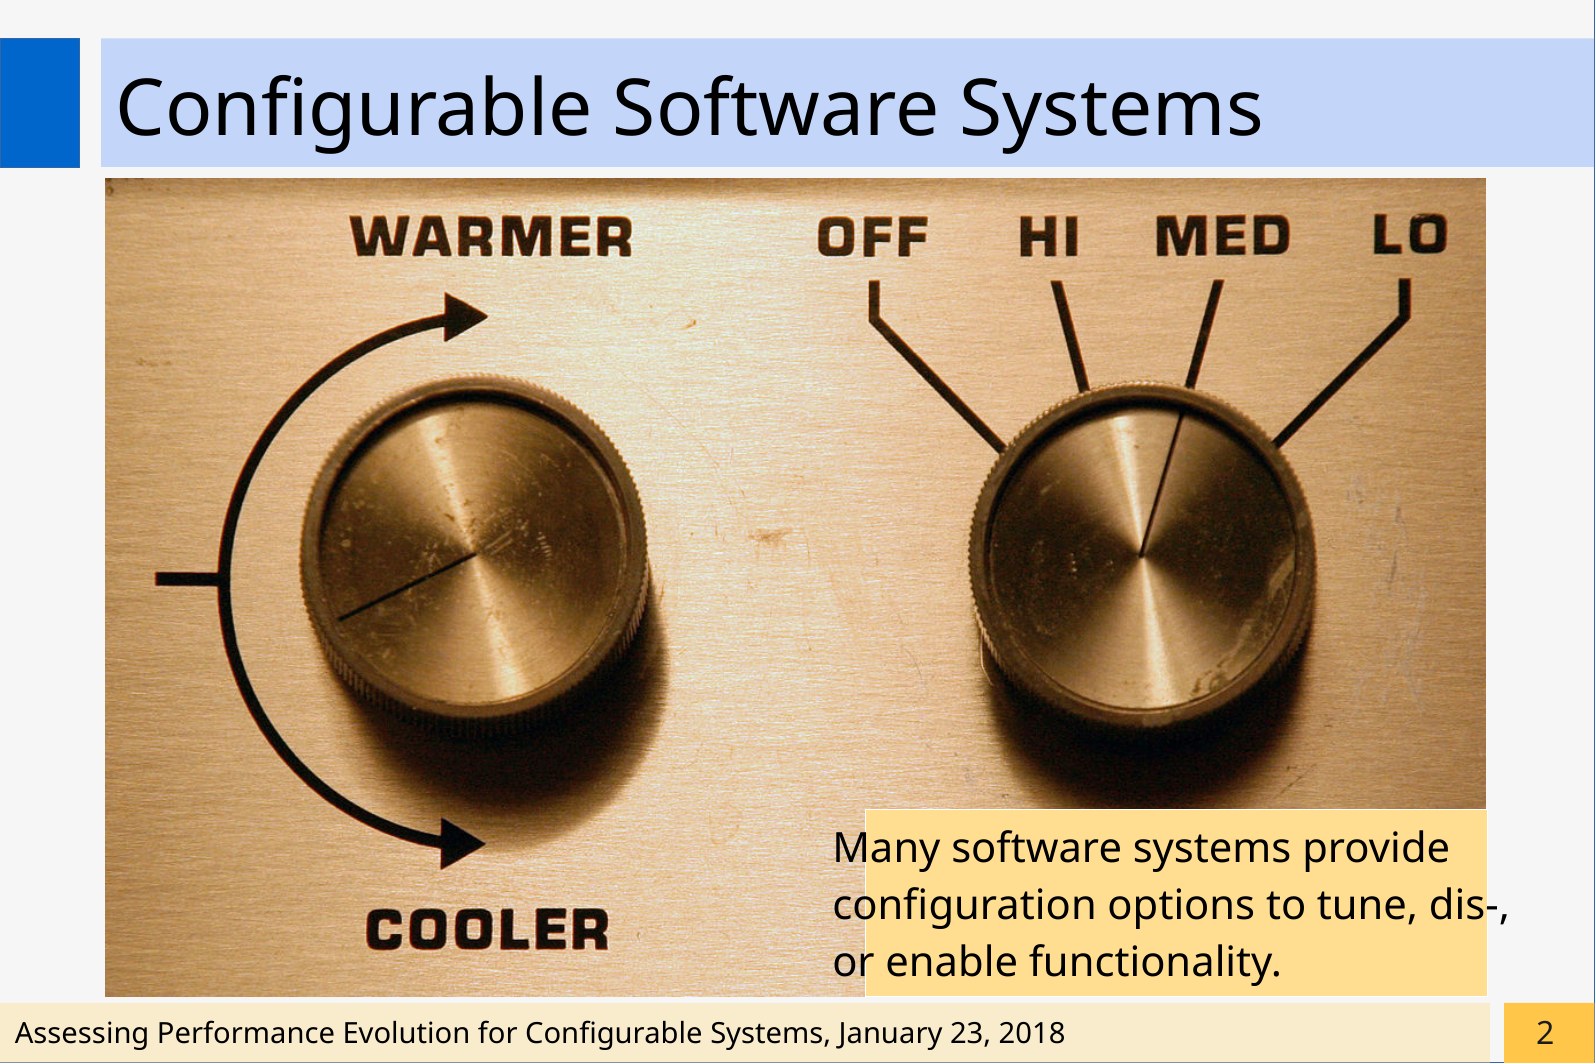

# Configurable Software Systems
Many software systems provide
configuration options to tune, dis-,
or enable functionality.